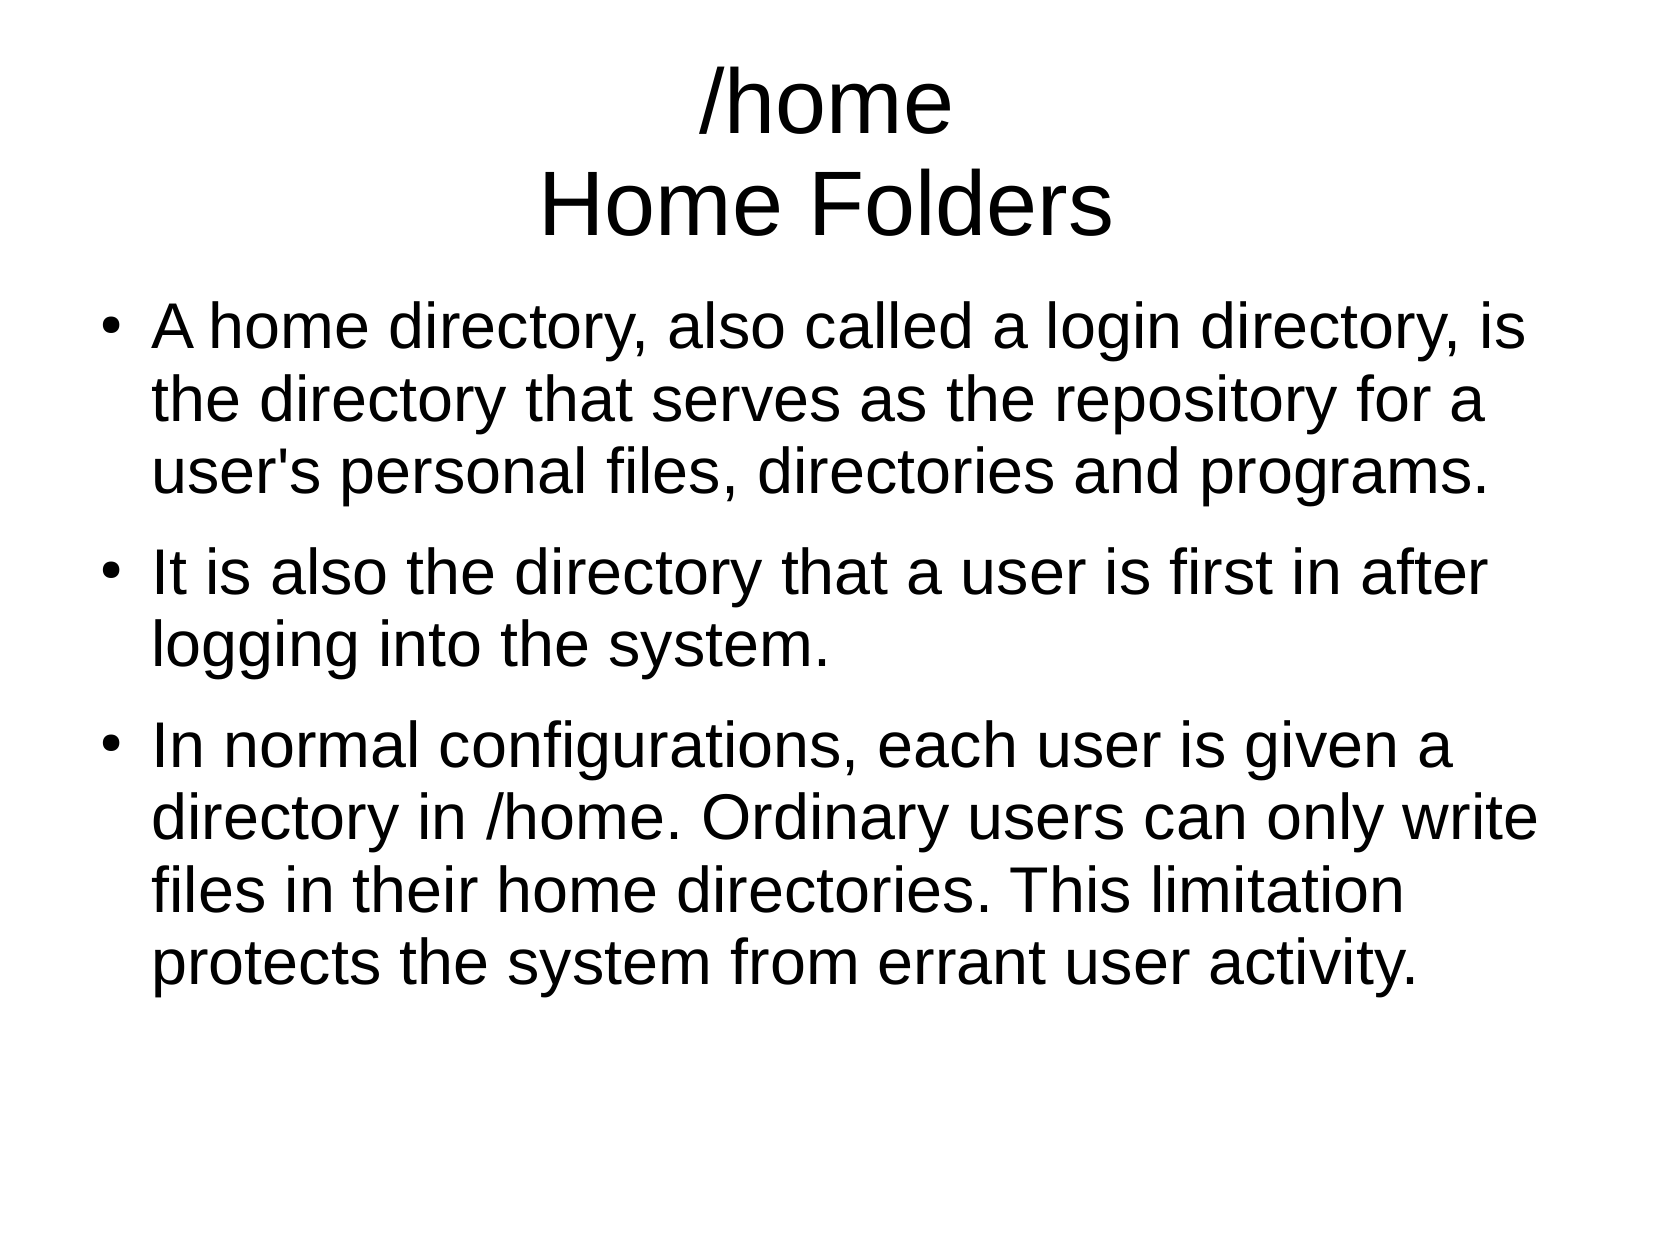

# /home Home Folders
A home directory, also called a login directory, is the directory that serves as the repository for a user's personal files, directories and programs.
It is also the directory that a user is first in after logging into the system.
In normal configurations, each user is given a directory in /home. Ordinary users can only write files in their home directories. This limitation protects the system from errant user activity.